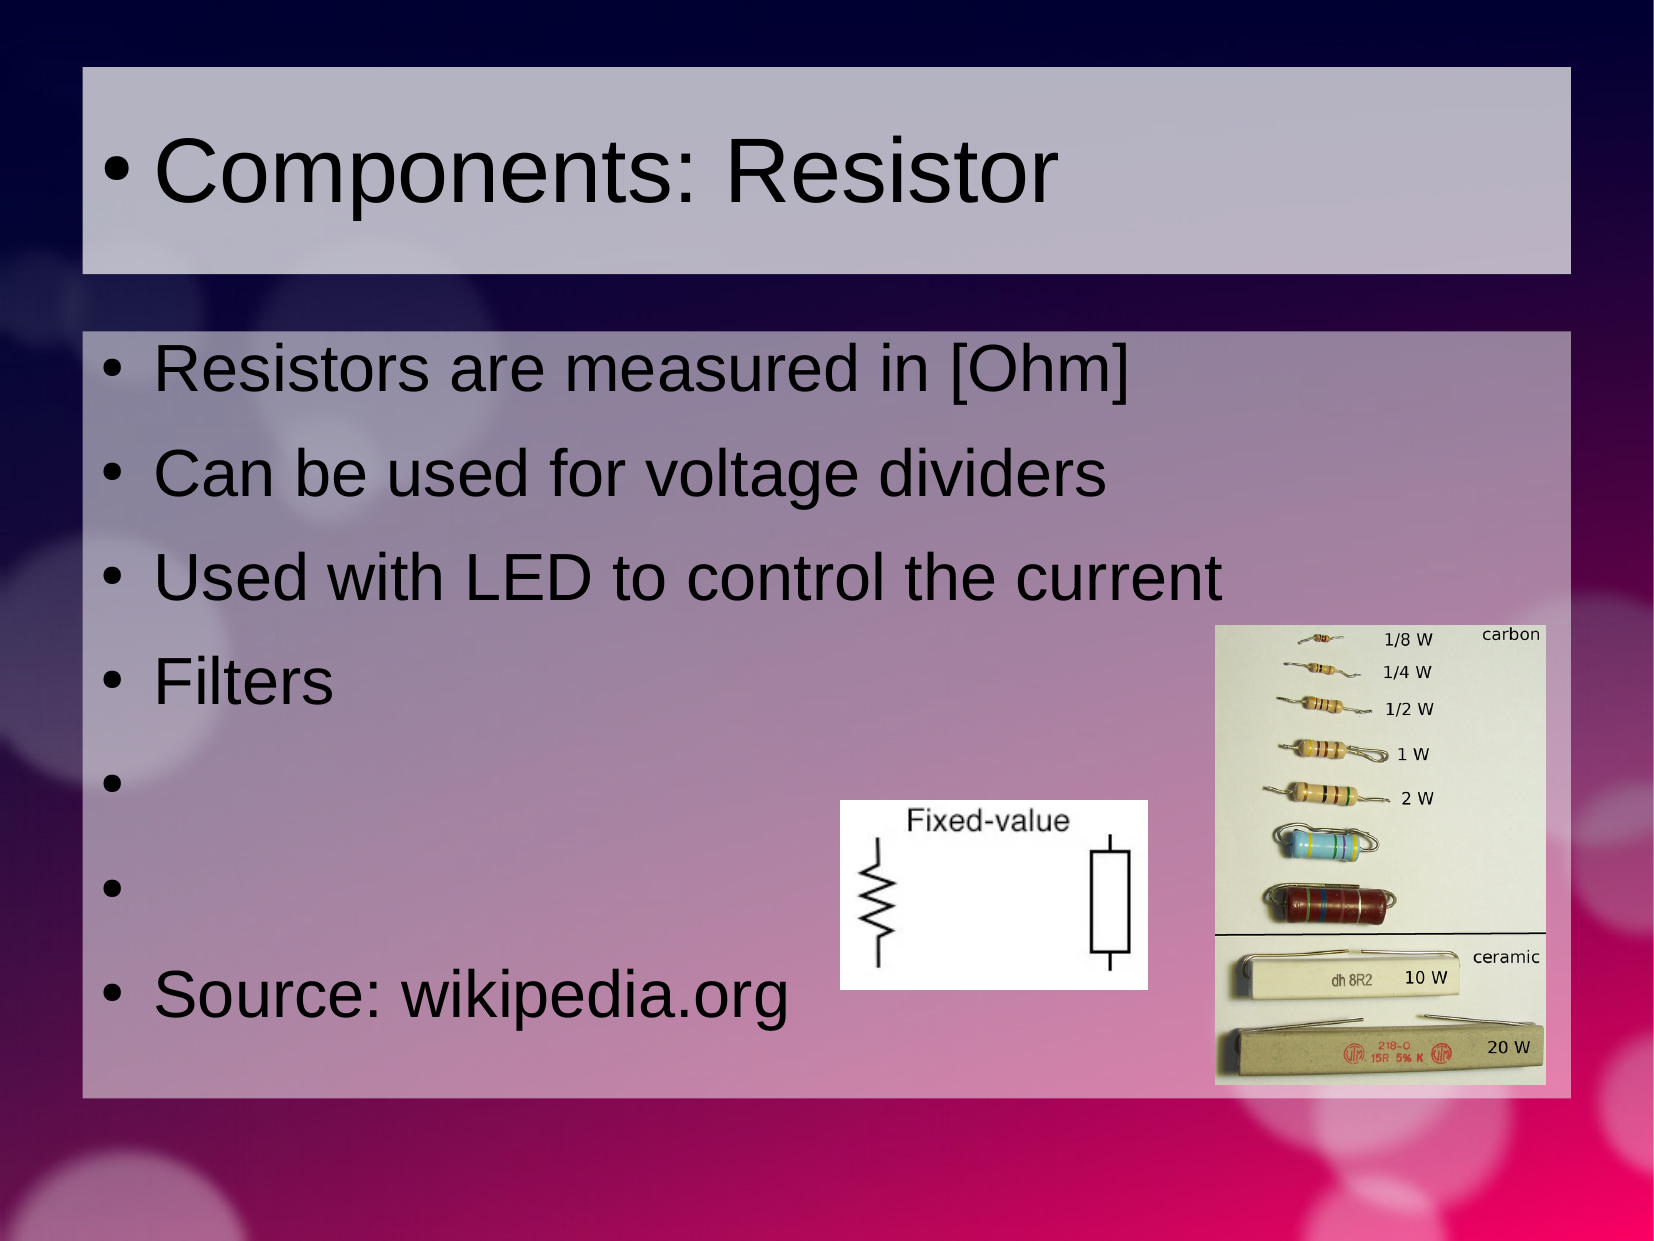

# Components: Resistor
Resistors are measured in [Ohm]
Can be used for voltage dividers
Used with LED to control the current
Filters
Source: wikipedia.org